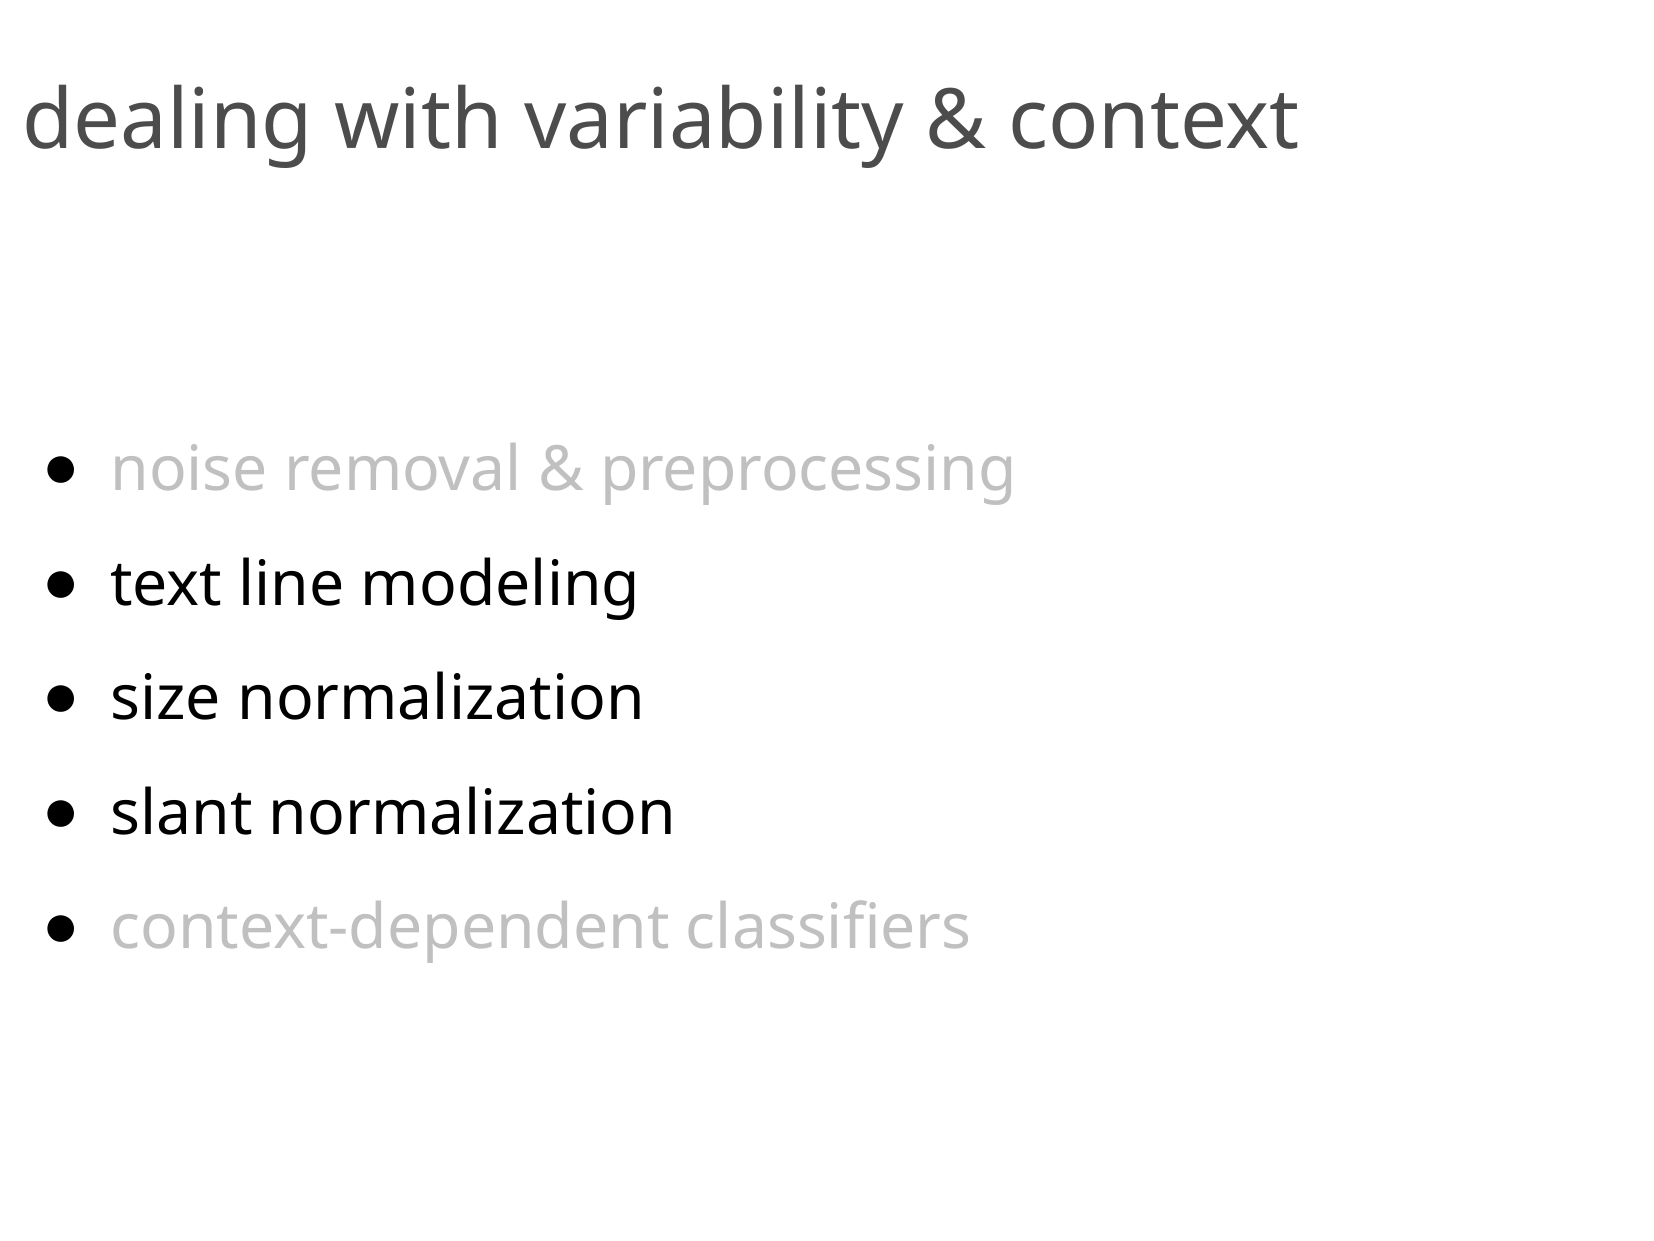

# dealing with variability & context
noise removal & preprocessing
text line modeling
size normalization
slant normalization
context-dependent classifiers